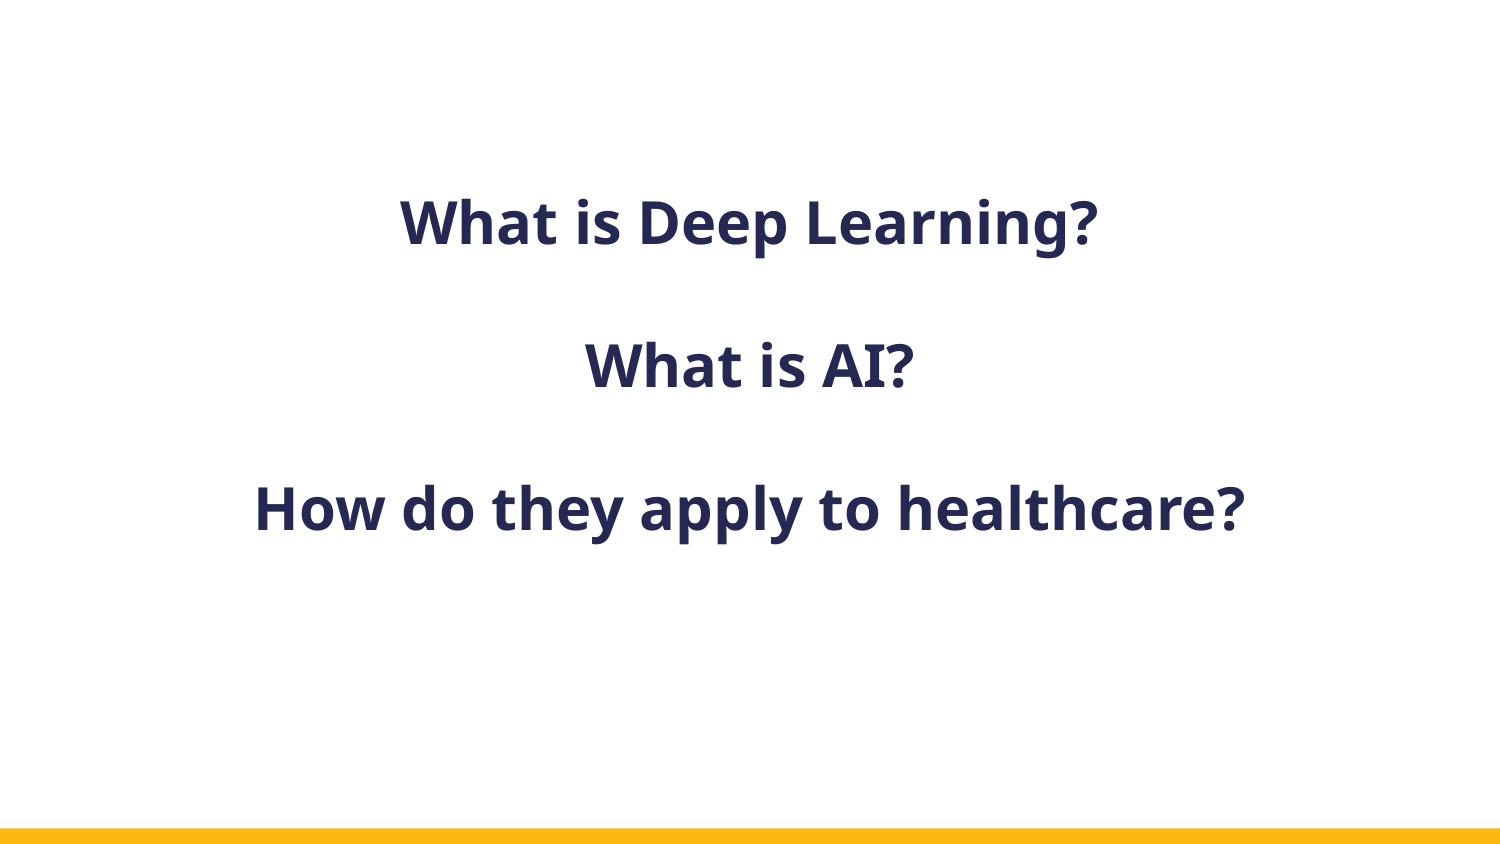

# What is Deep Learning? What is AI? How do they apply to healthcare?